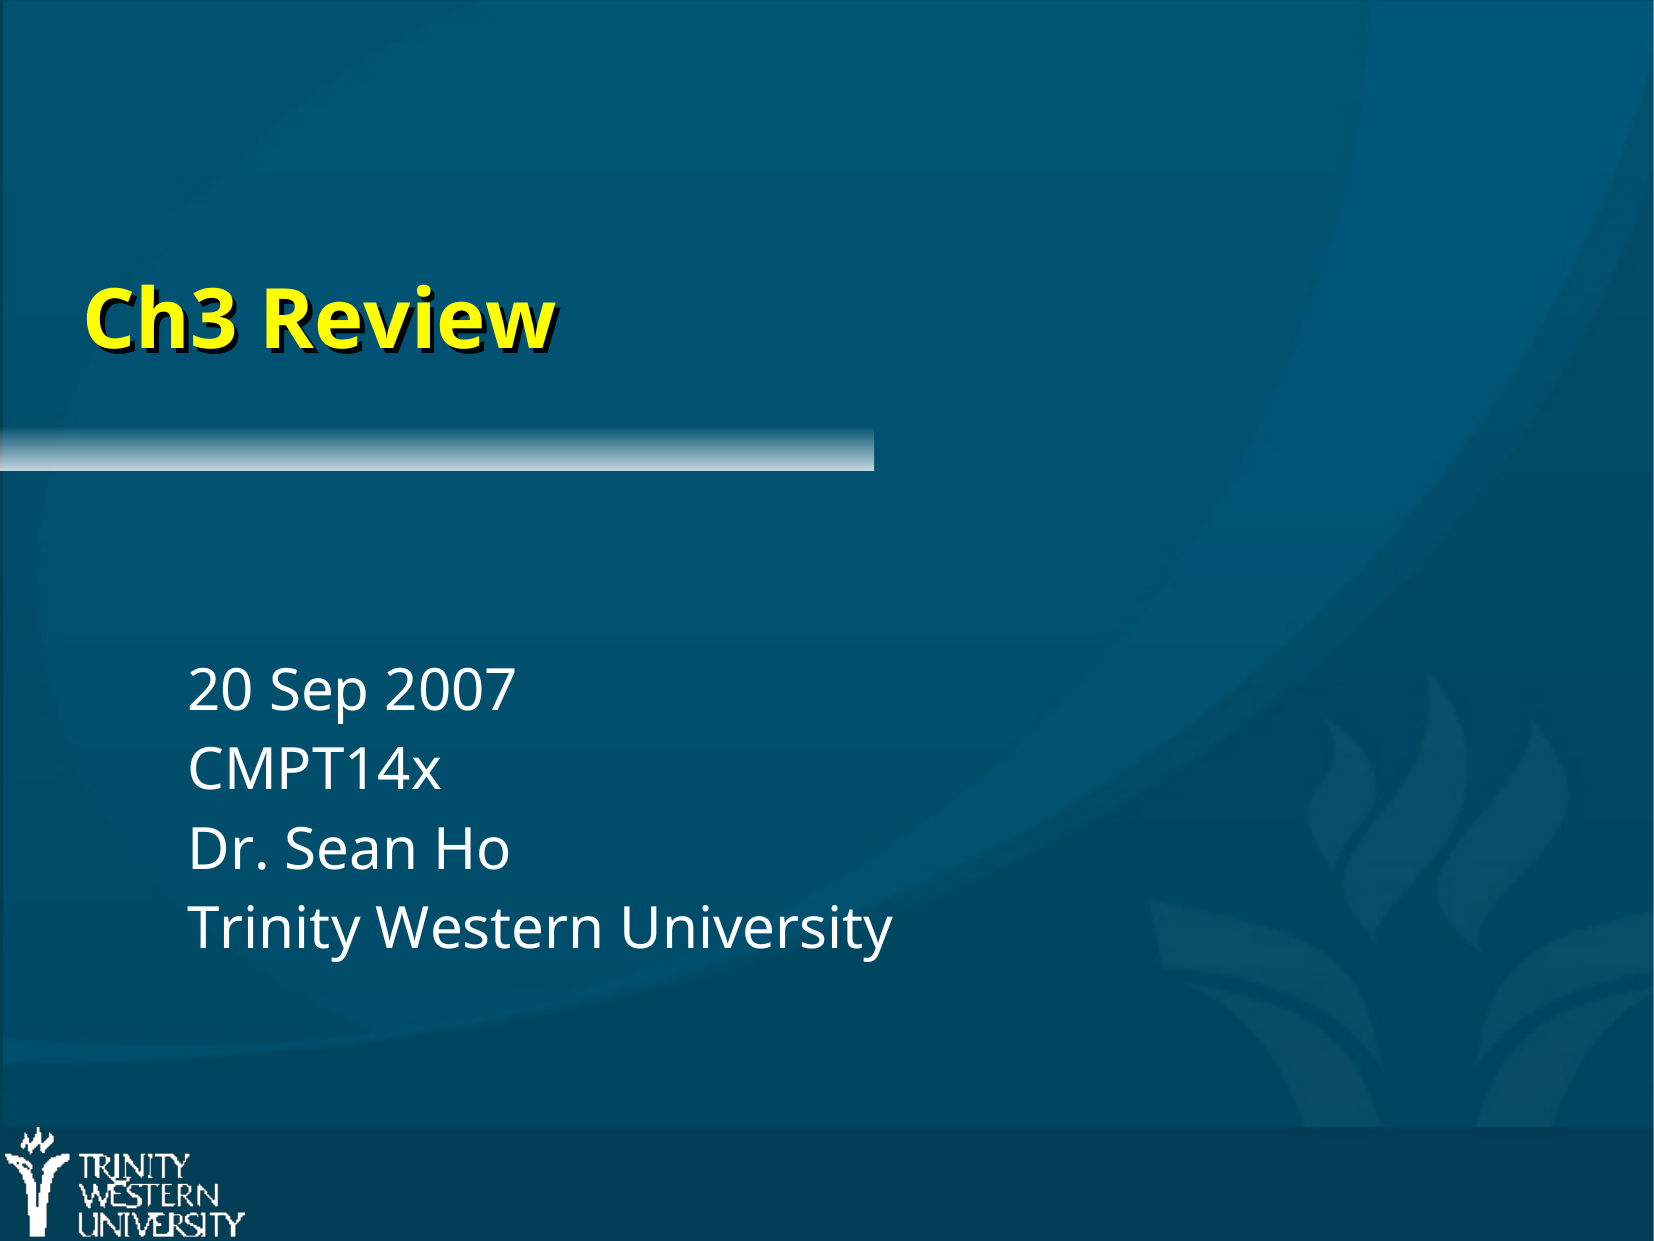

# Ch3 Review
20 Sep 2007
CMPT14x
Dr. Sean Ho
Trinity Western University